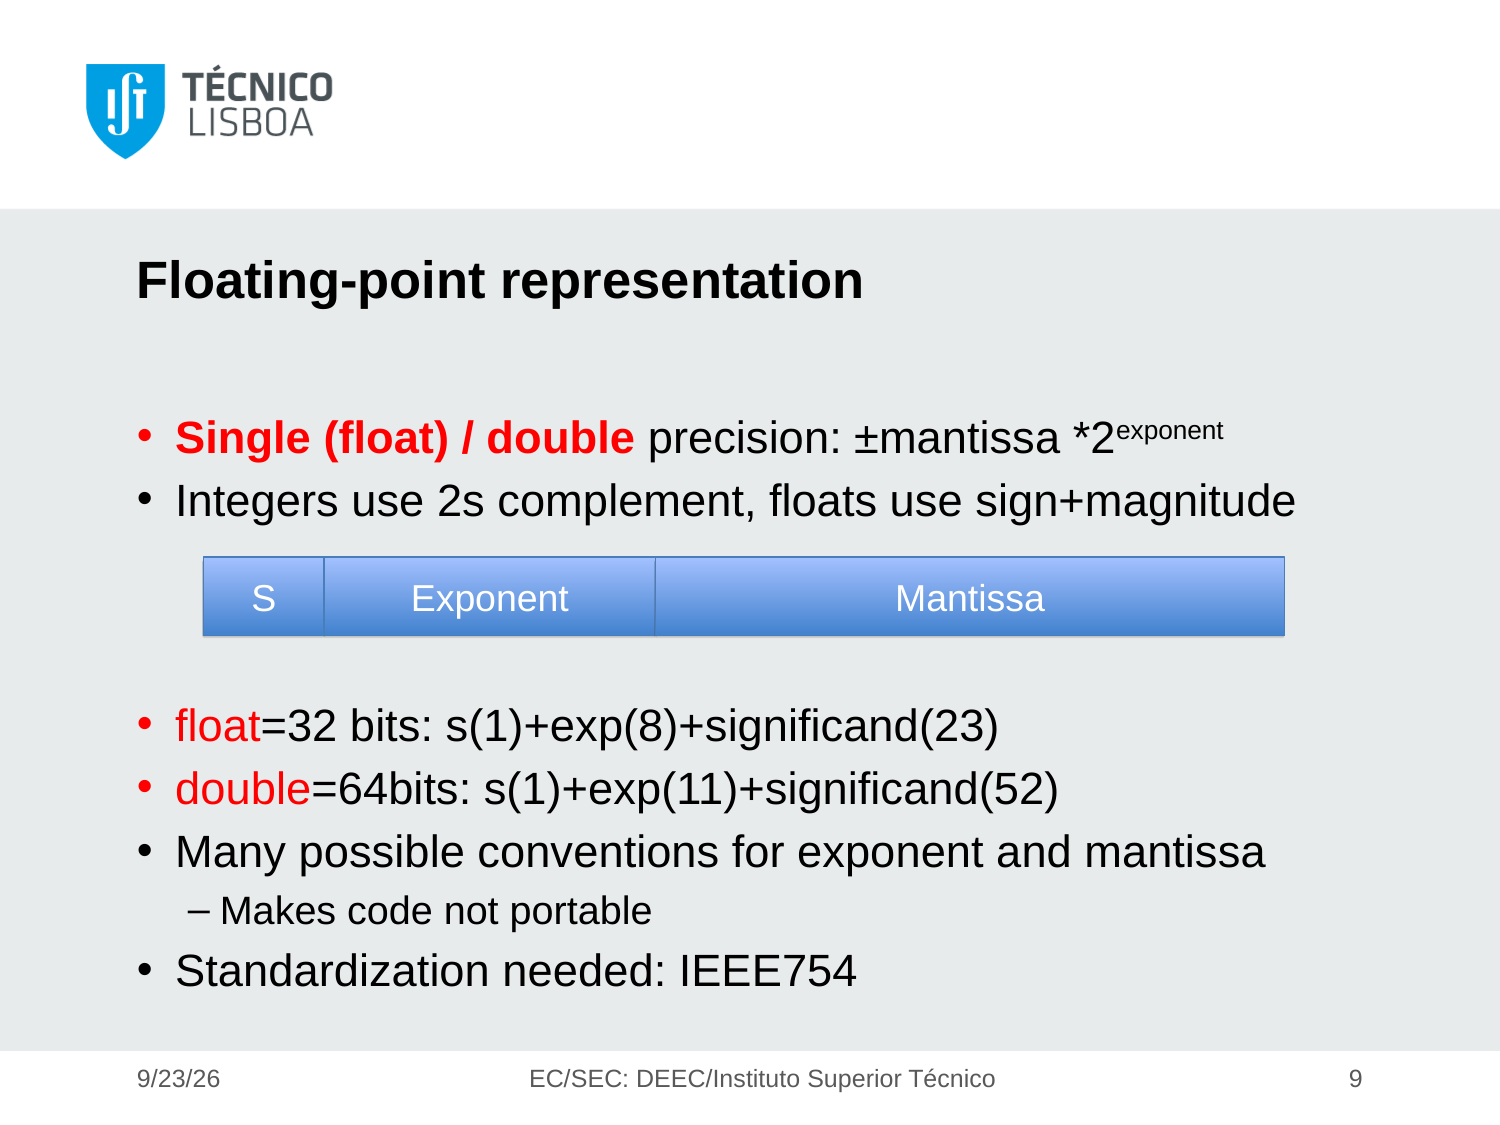

# Floating-point representation
Single (float) / double precision: ±mantissa *2exponent
Integers use 2s complement, floats use sign+magnitude
float=32 bits: s(1)+exp(8)+significand(23)
double=64bits: s(1)+exp(11)+significand(52)
Many possible conventions for exponent and mantissa
Makes code not portable
Standardization needed: IEEE754
S
Exponent
Mantissa
EC/SEC: DEEC/Instituto Superior Técnico